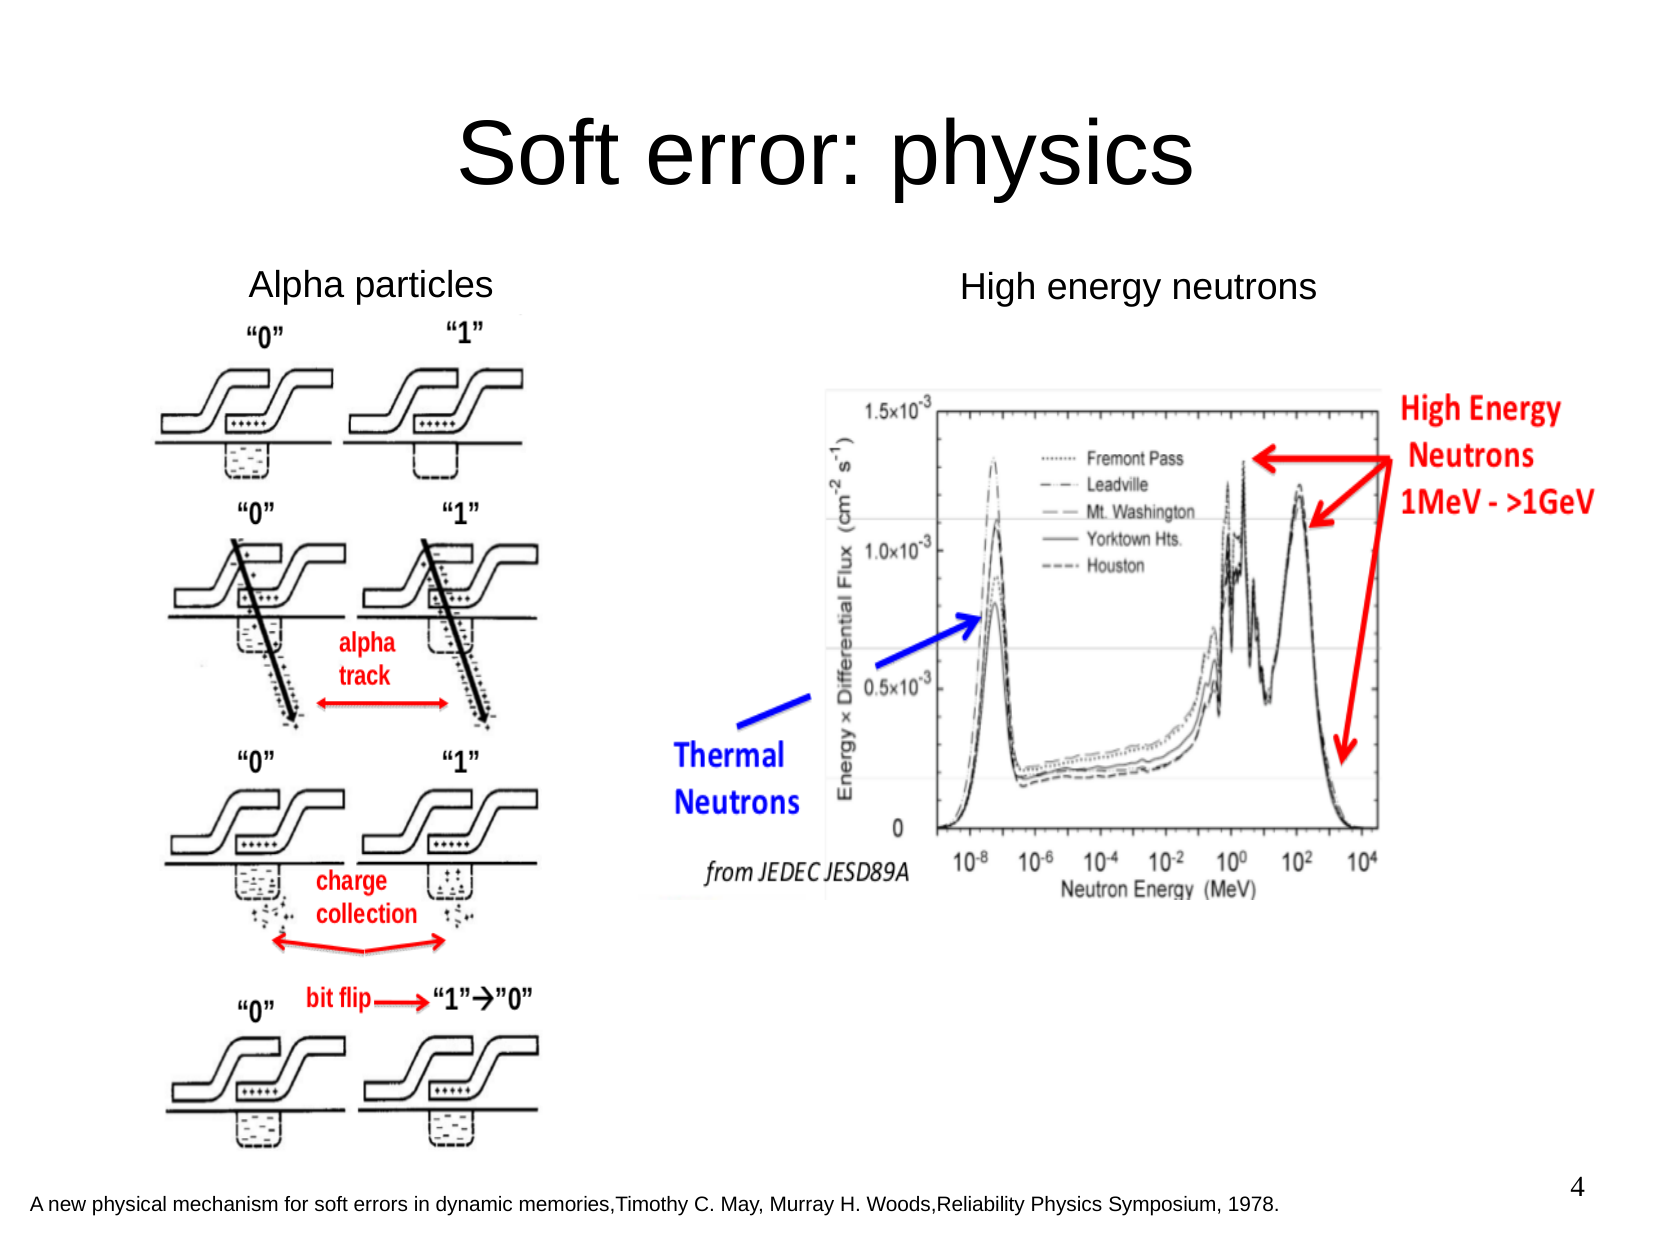

# Soft error: physics
Alpha particles
High energy neutrons
4
A new physical mechanism for soft errors in dynamic memories,Timothy C. May, Murray H. Woods,Reliability Physics Symposium, 1978.